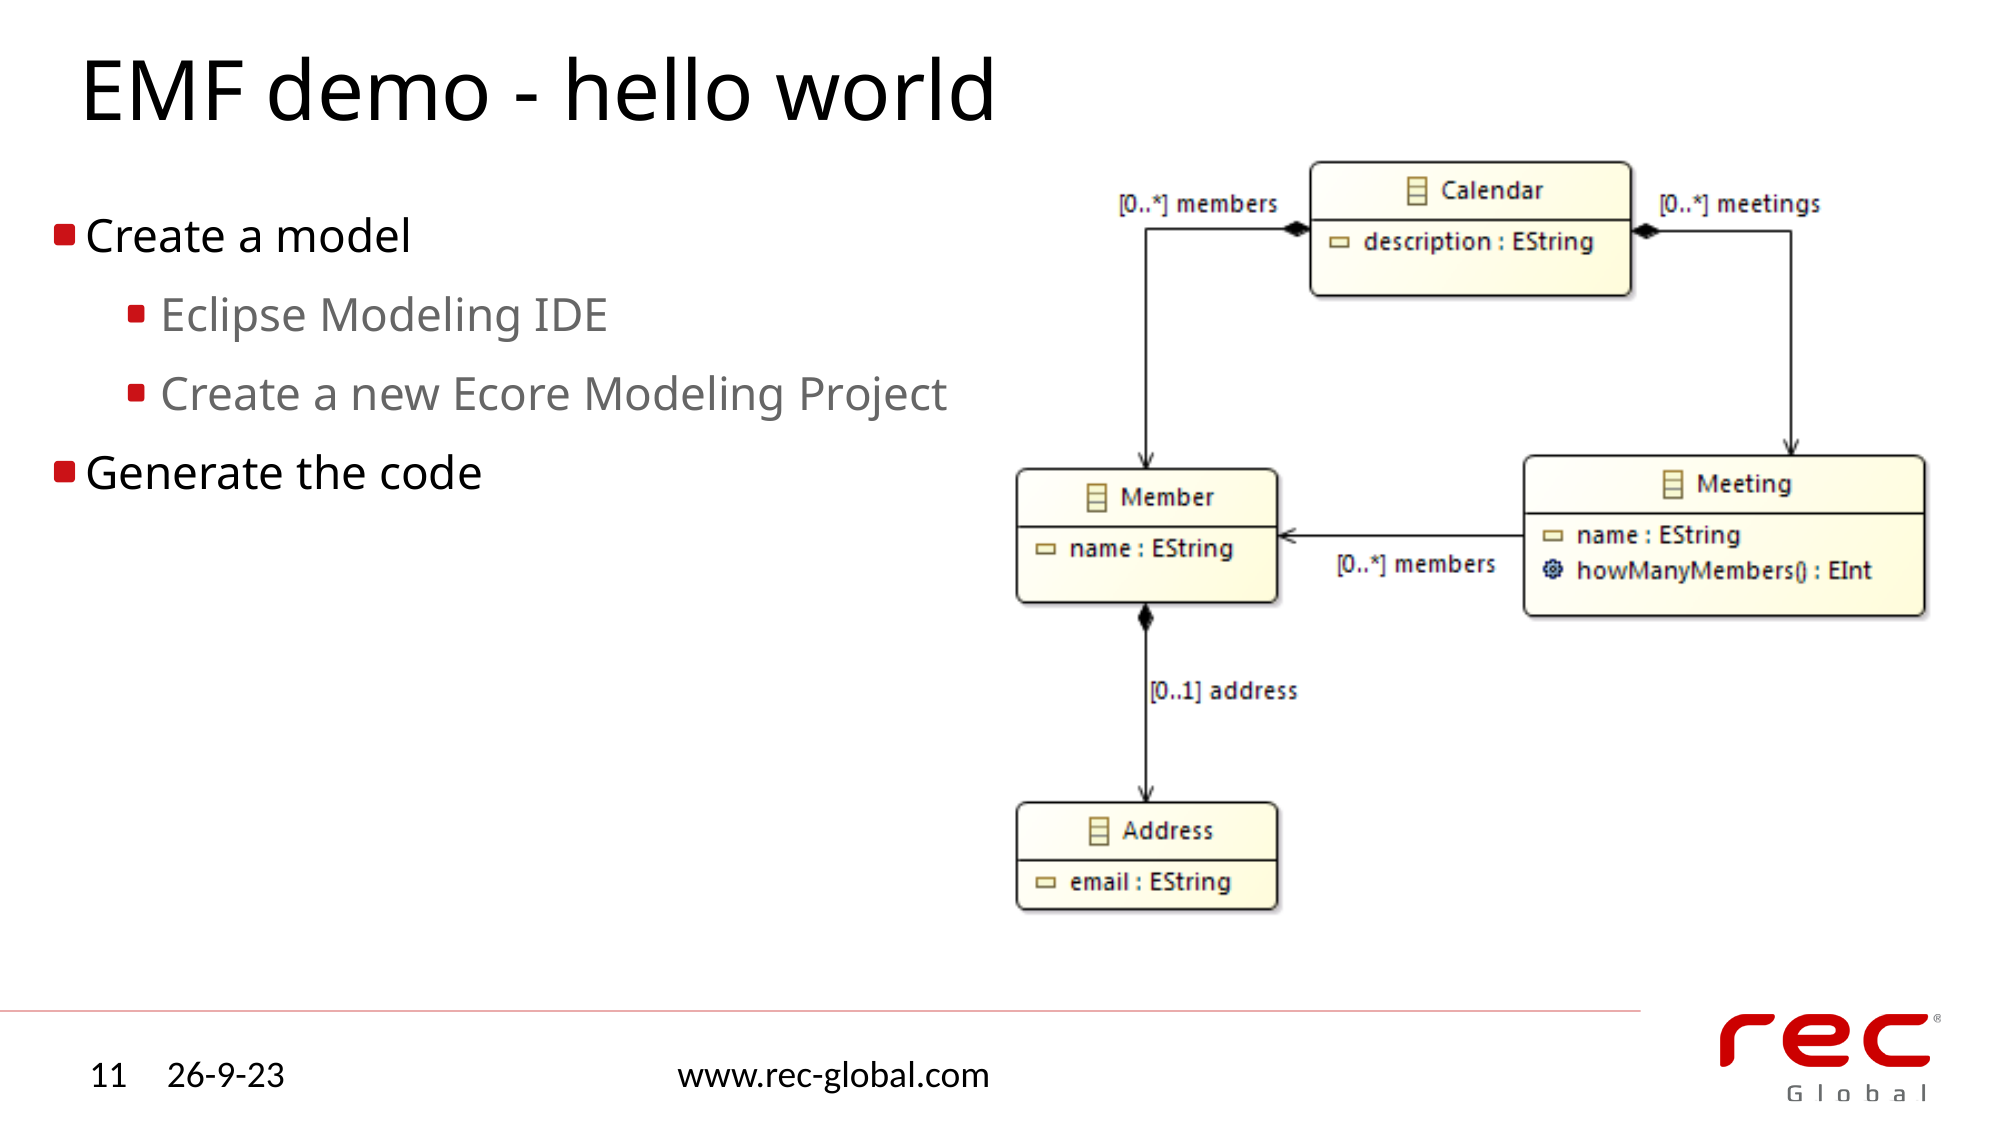

# EMF demo - hello world
Create a model
Eclipse Modeling IDE
Create a new Ecore Modeling Project
Generate the code
26-8-21
www.rec-global.com